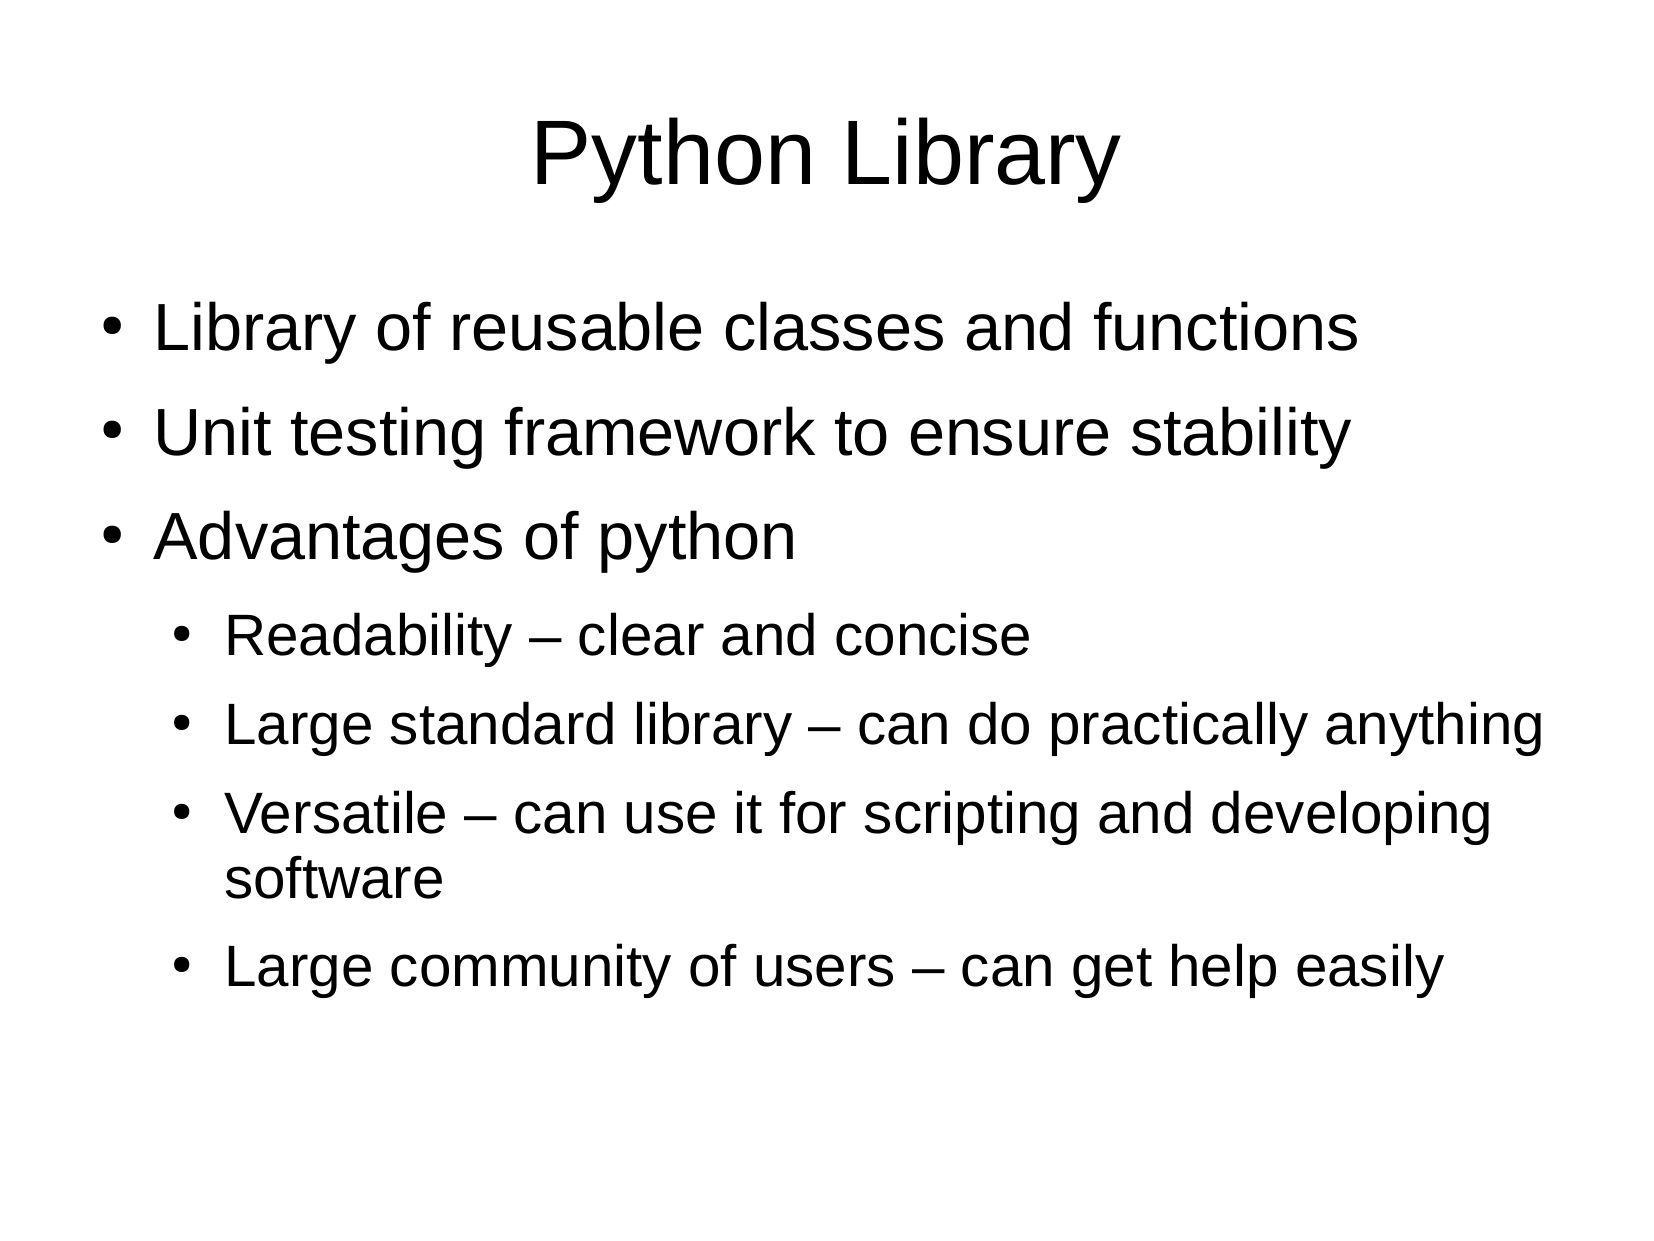

# Python Library
Library of reusable classes and functions
Unit testing framework to ensure stability
Advantages of python
Readability – clear and concise
Large standard library – can do practically anything
Versatile – can use it for scripting and developing software
Large community of users – can get help easily